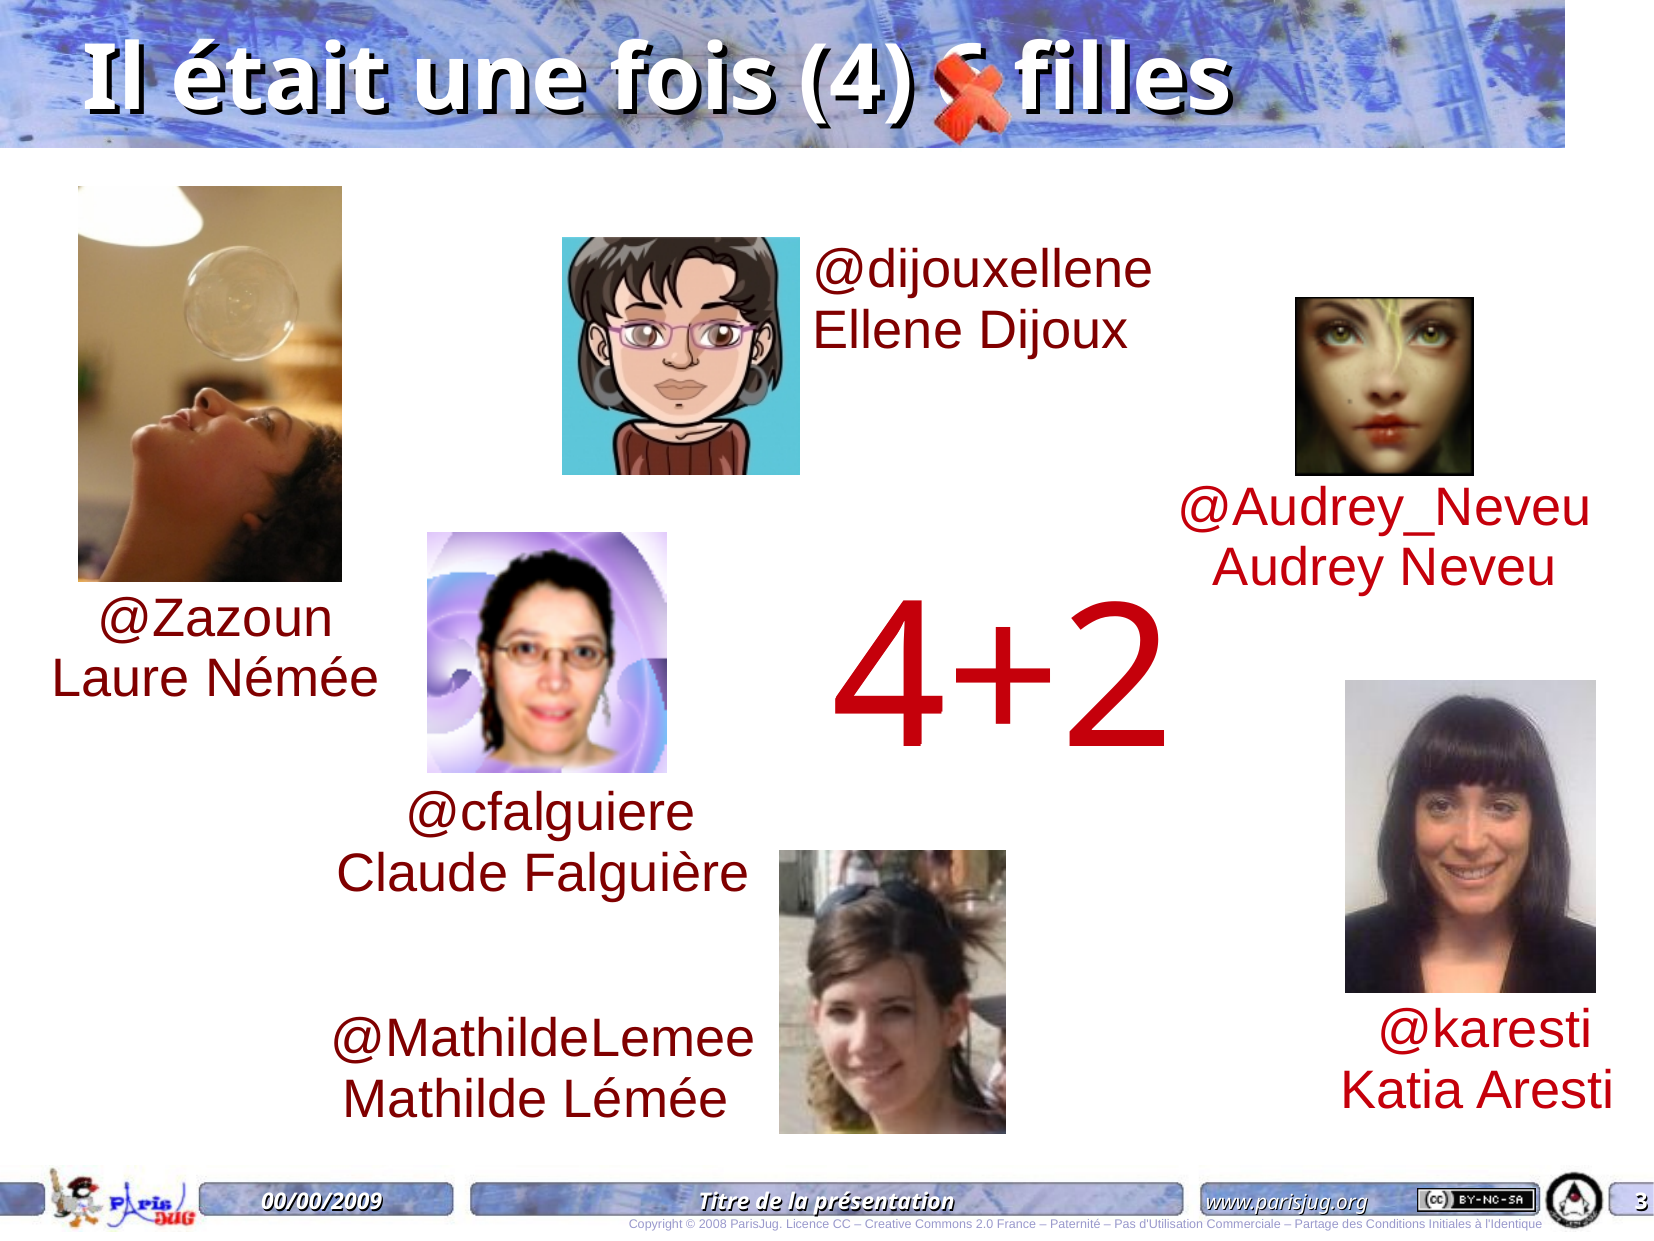

# Il était une fois (4) 6 filles
@Zazoun
Laure Némée
@dijouxellene
Ellene Dijoux
@Audrey_Neveu
Audrey Neveu
4
4+2
@cfalguiere
Claude Falguière
@karesti
Katia Aresti
@MathildeLemee
Mathilde Lémée
00/00/2009
Titre de la présentation
3